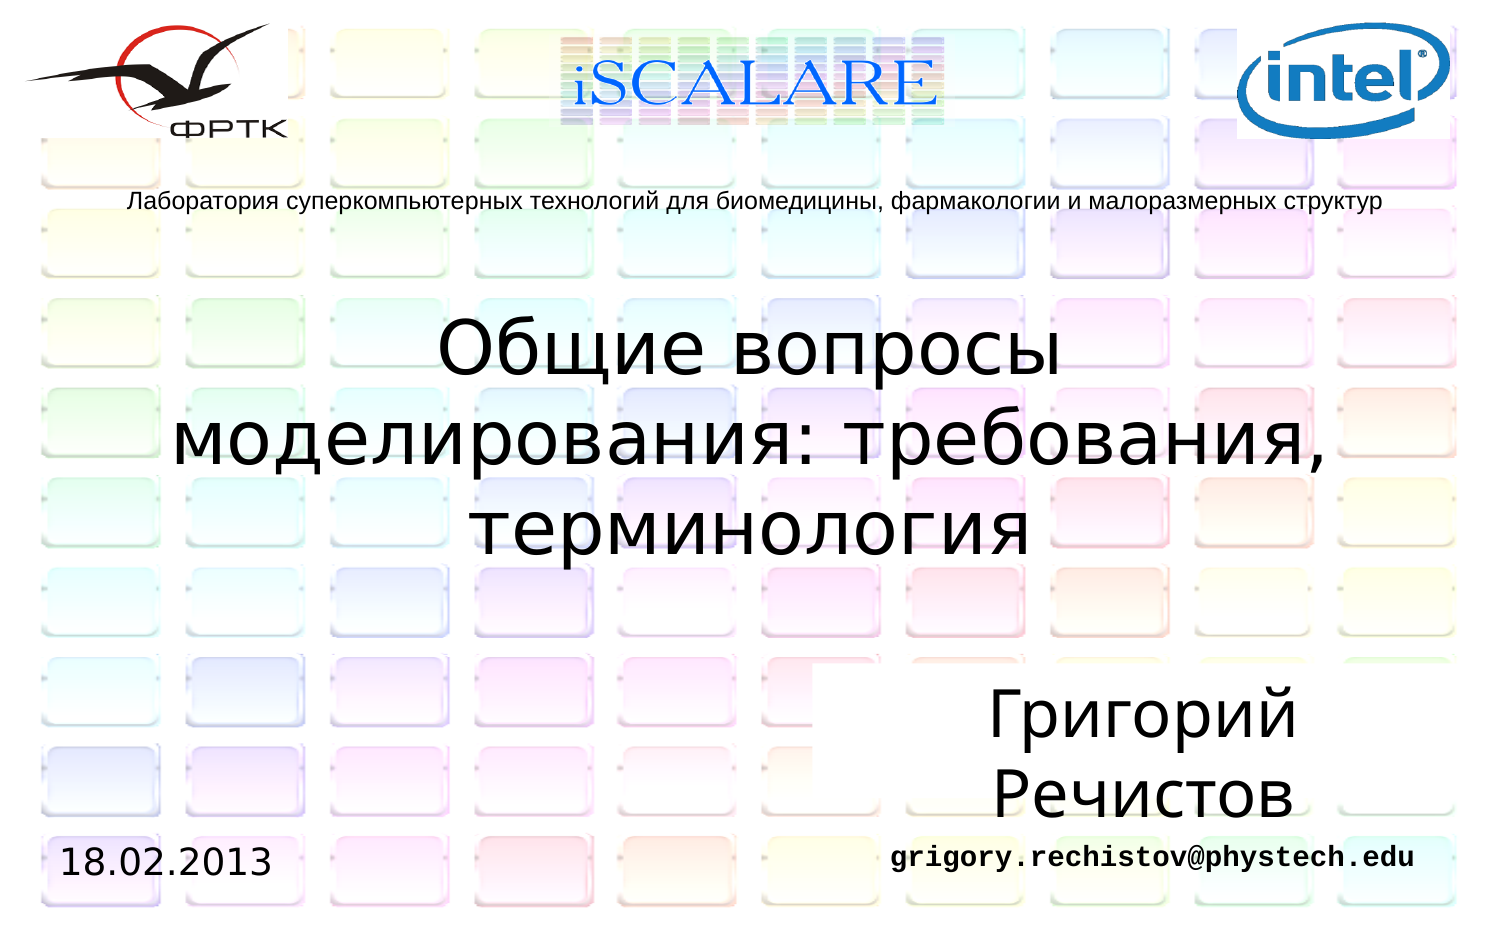

Лаборатория суперкомпьютерных технологий для биомедицины, фармакологии и малоразмерных структур
# Общие вопросы моделирования: требования, терминология
Григорий Речистов
 grigory.rechistov@phystech.edu
18.02.2013